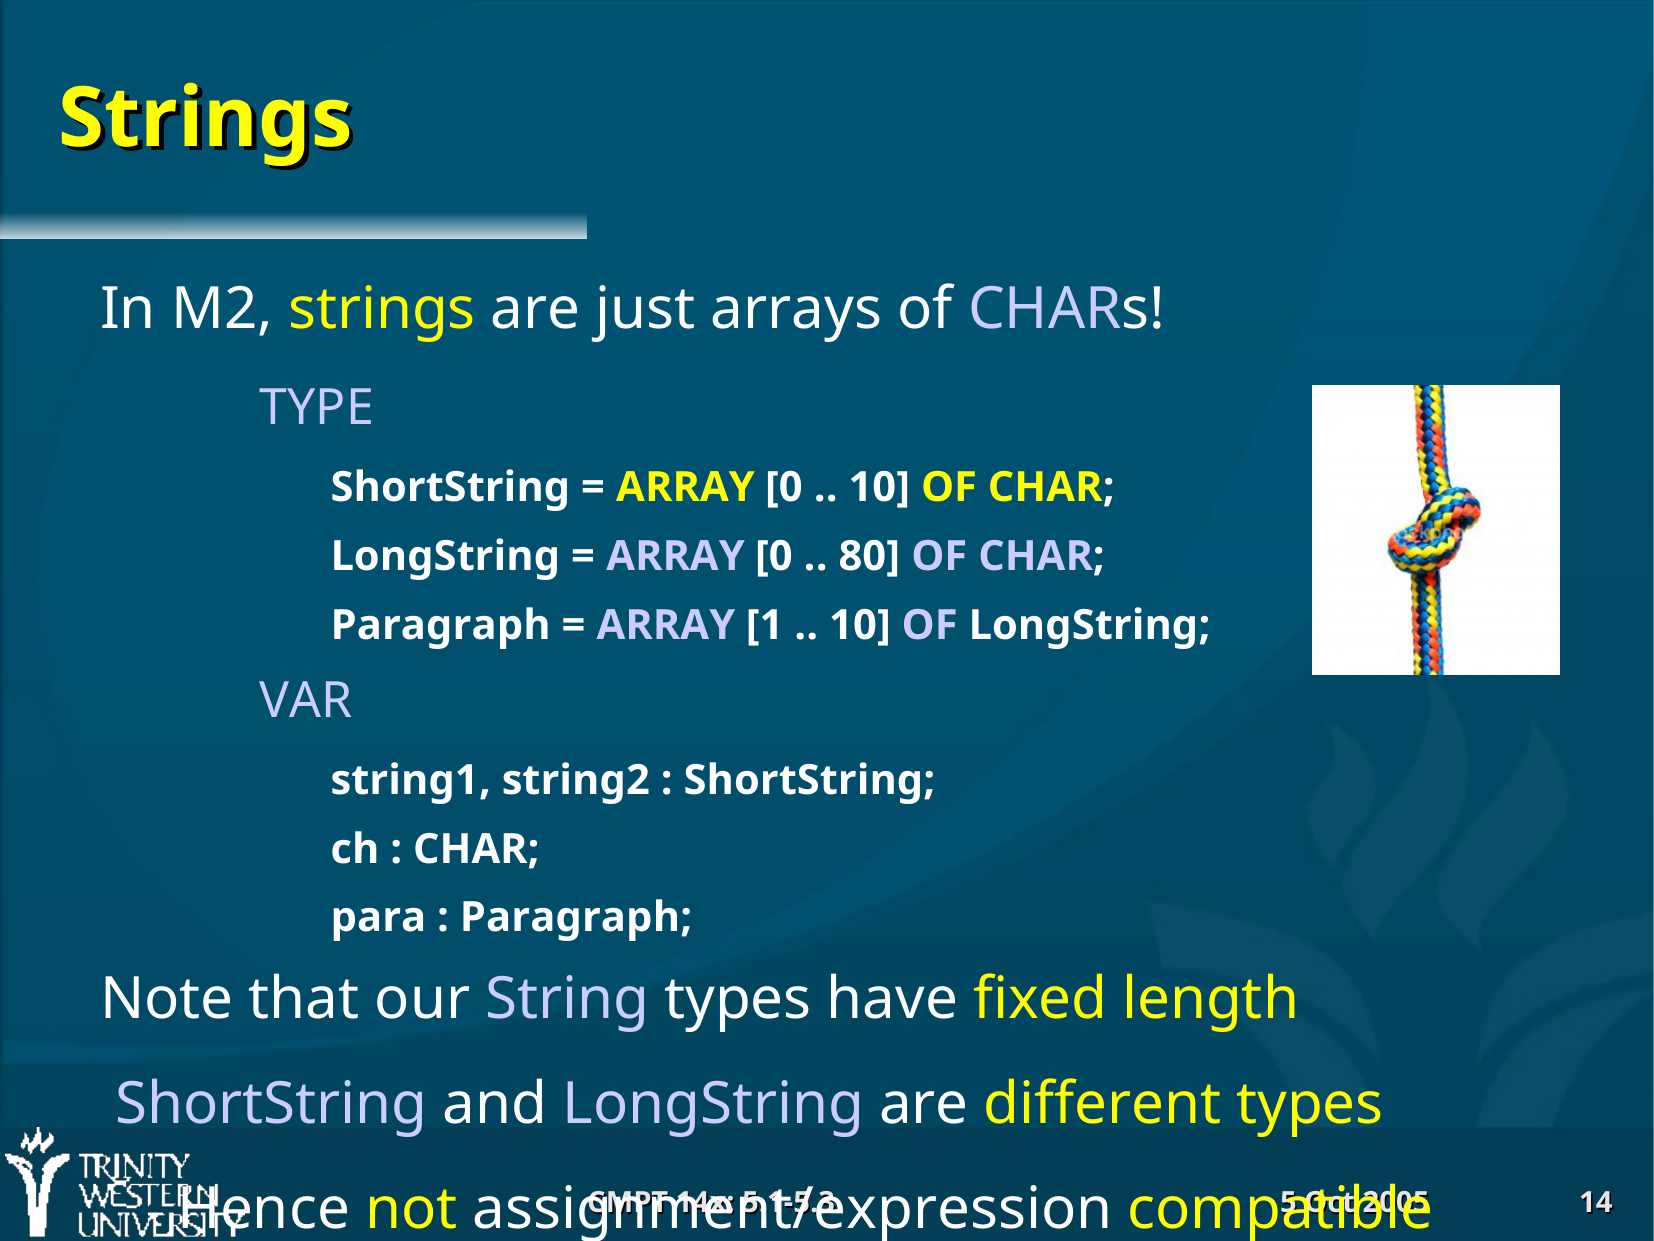

# Strings
In M2, strings are just arrays of CHARs!
TYPE
ShortString = ARRAY [0 .. 10] OF CHAR;
LongString = ARRAY [0 .. 80] OF CHAR;
Paragraph = ARRAY [1 .. 10] OF LongString;
VAR
string1, string2 : ShortString;
ch : CHAR;
para : Paragraph;
Note that our String types have fixed length
 ShortString and LongString are different types
Hence not assignment/expression compatible
CMPT 14x: 5.1-5.3
5 Oct 2005
14